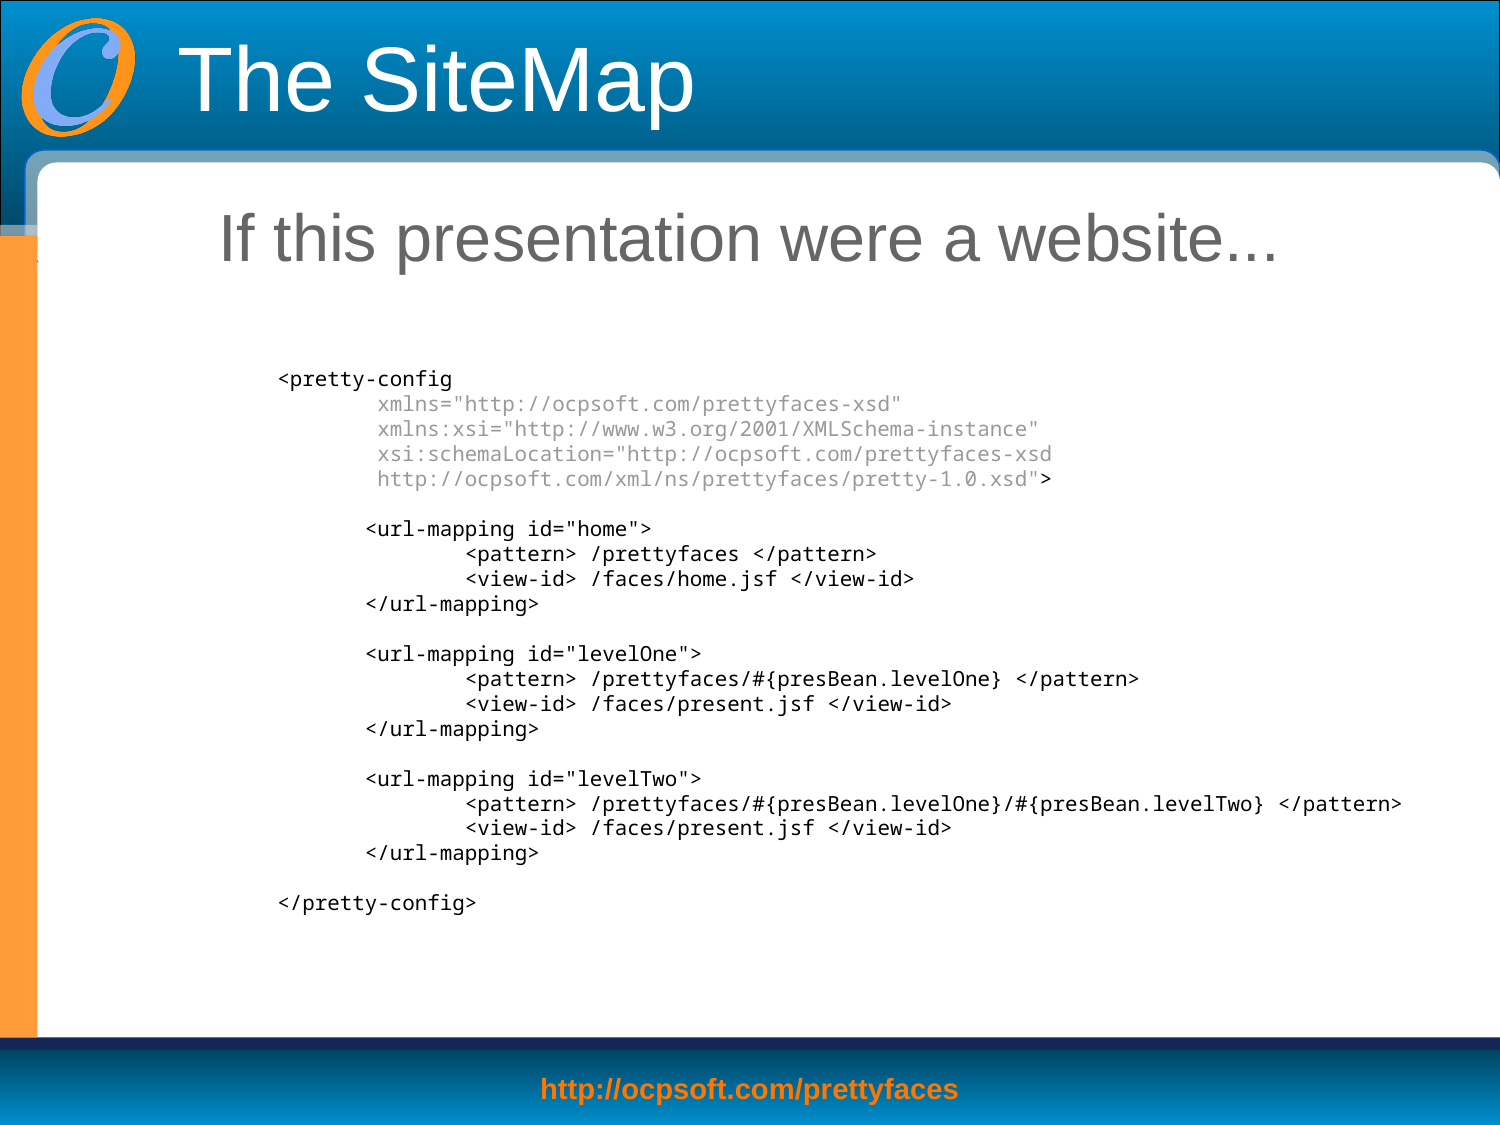

# The SiteMap
If this presentation were a website...
<pretty-config
 xmlns="http://ocpsoft.com/prettyfaces-xsd"
 xmlns:xsi="http://www.w3.org/2001/XMLSchema-instance"
 xsi:schemaLocation="http://ocpsoft.com/prettyfaces-xsd
 http://ocpsoft.com/xml/ns/prettyfaces/pretty-1.0.xsd">
 <url-mapping id="home">
 <pattern> /prettyfaces </pattern>
 <view-id> /faces/home.jsf </view-id>
 </url-mapping>
 <url-mapping id="levelOne">
 <pattern> /prettyfaces/#{presBean.levelOne} </pattern>
 <view-id> /faces/present.jsf </view-id>
 </url-mapping>
 <url-mapping id="levelTwo">
 <pattern> /prettyfaces/#{presBean.levelOne}/#{presBean.levelTwo} </pattern>
 <view-id> /faces/present.jsf </view-id>
	 </url-mapping>
</pretty-config>